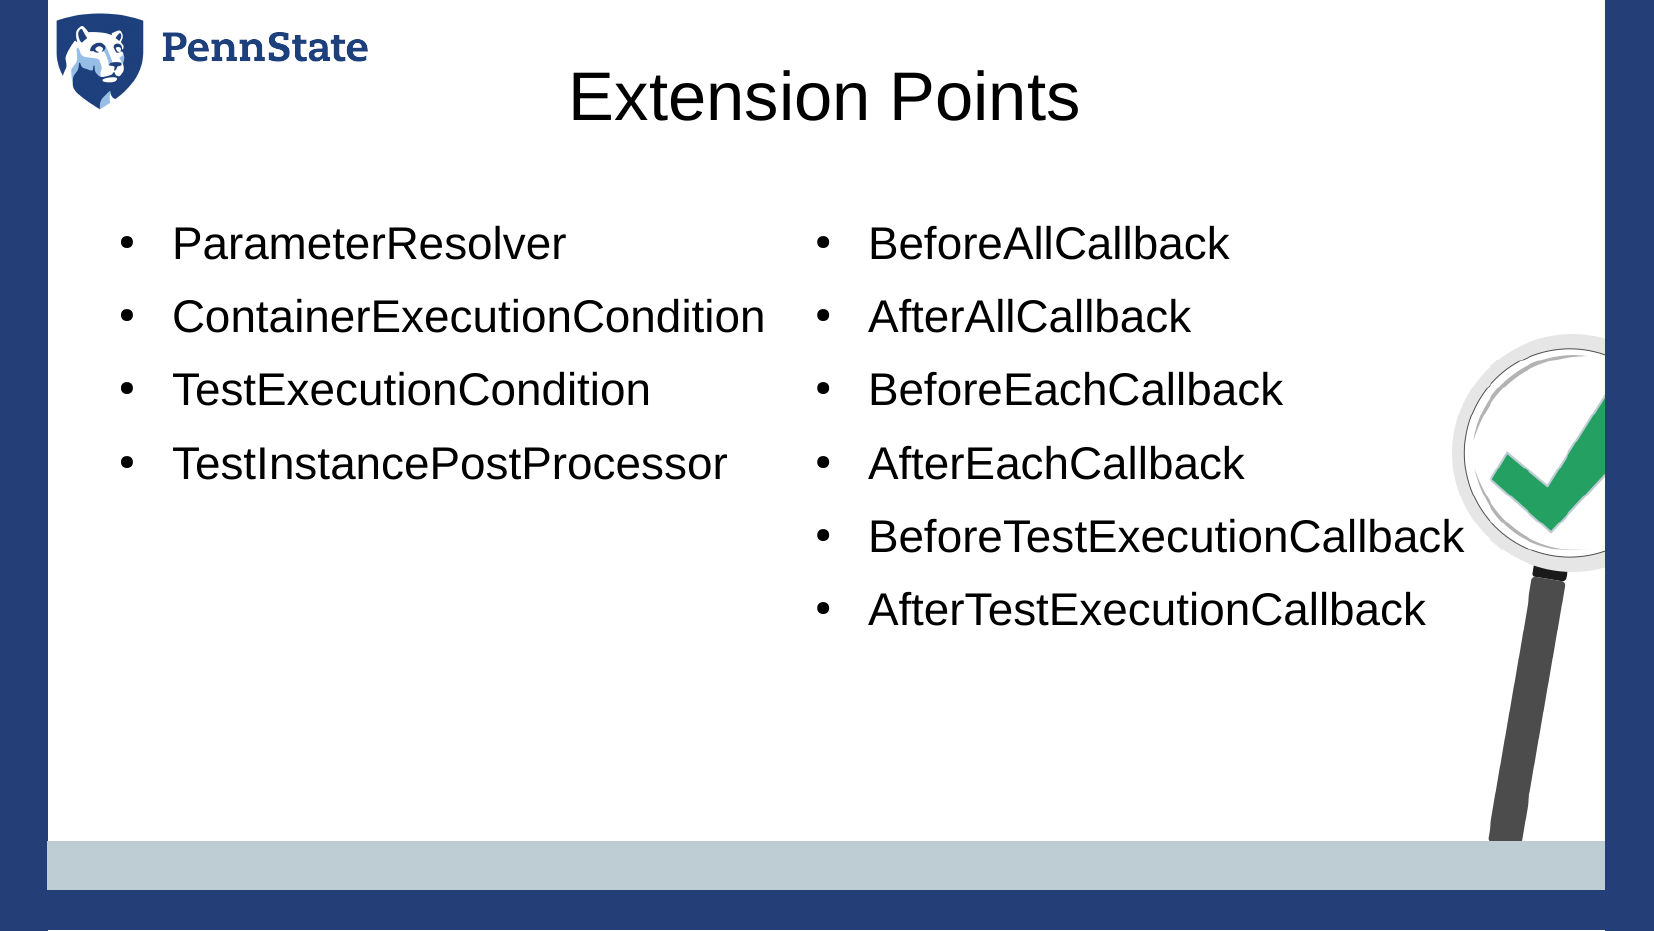

# Extension Points
ParameterResolver
ContainerExecutionCondition
TestExecutionCondition
TestInstancePostProcessor
BeforeAllCallback
AfterAllCallback
BeforeEachCallback
AfterEachCallback
BeforeTestExecutionCallback
AfterTestExecutionCallback